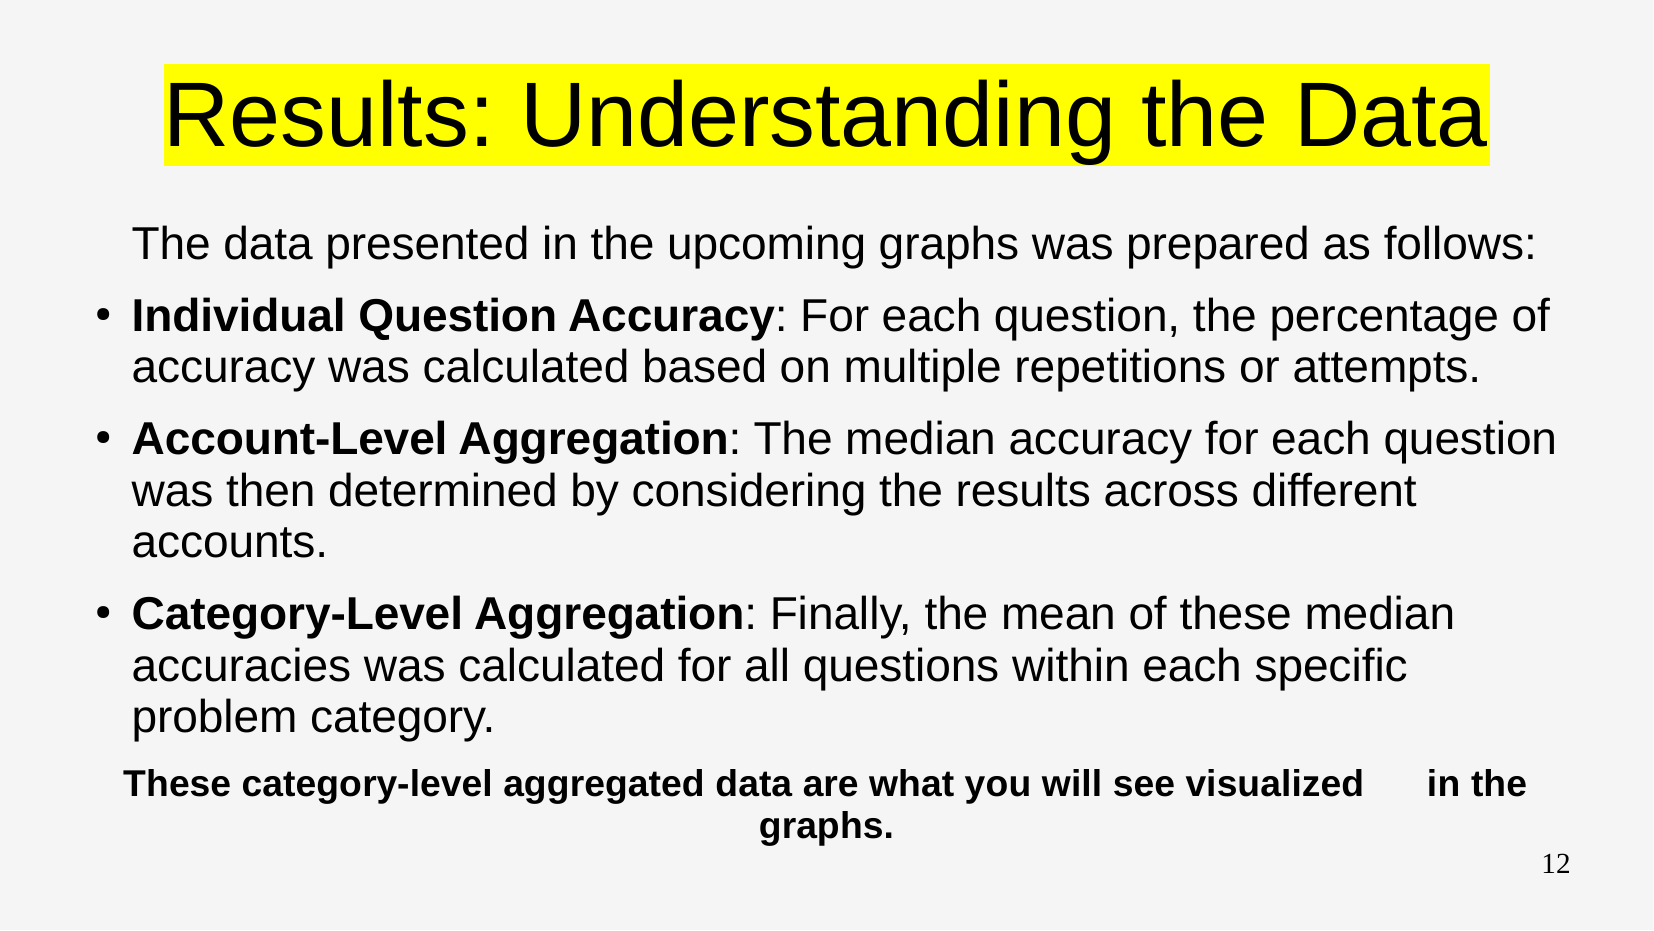

# Results: Understanding the Data
The data presented in the upcoming graphs was prepared as follows:
Individual Question Accuracy: For each question, the percentage of accuracy was calculated based on multiple repetitions or attempts.
Account-Level Aggregation: The median accuracy for each question was then determined by considering the results across different accounts.
Category-Level Aggregation: Finally, the mean of these median accuracies was calculated for all questions within each specific problem category.
These category-level aggregated data are what you will see visualized in the graphs.
12